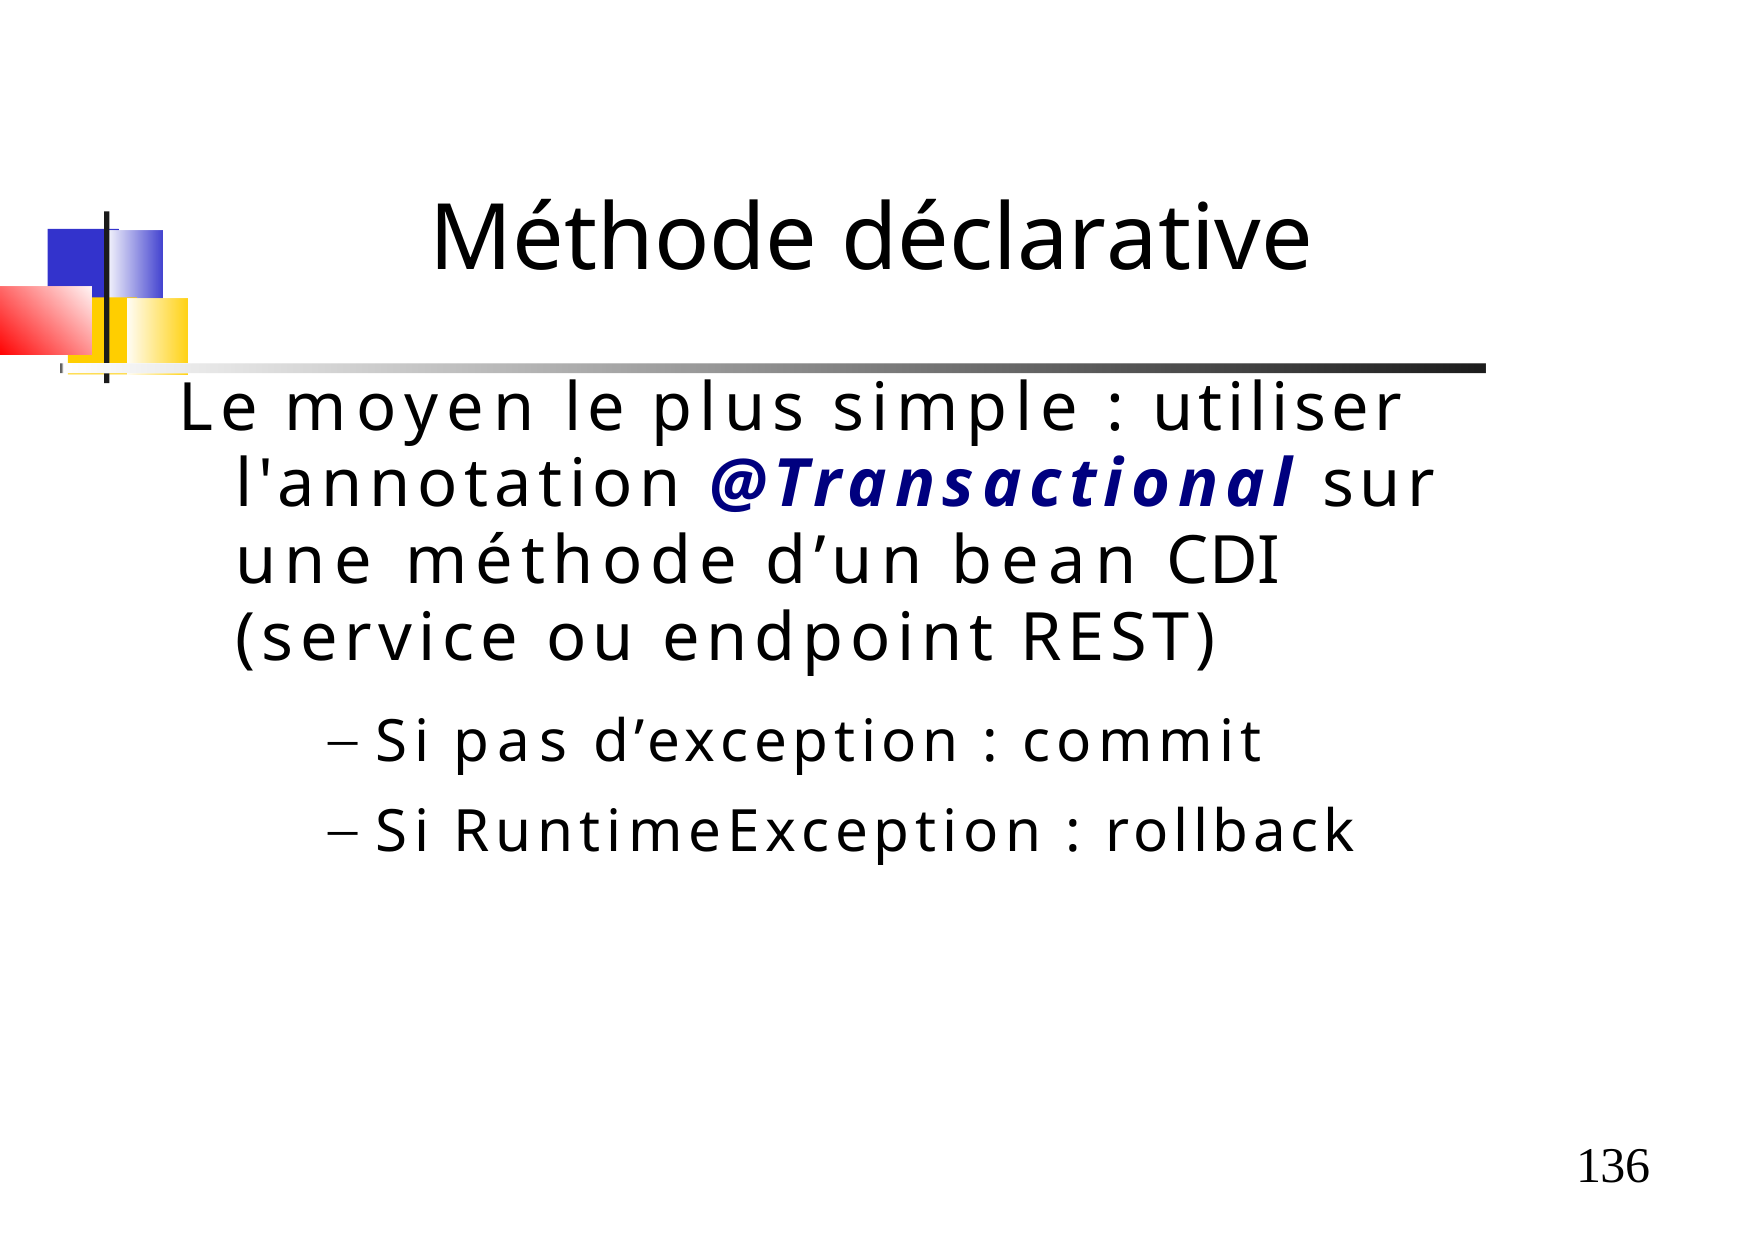

# Méthode déclarative
Le moyen le plus simple : utiliser l'annotation @Transactional sur une méthode d’un bean CDI (service ou endpoint REST)
Si pas d’exception : commit
Si RuntimeException : rollback
136